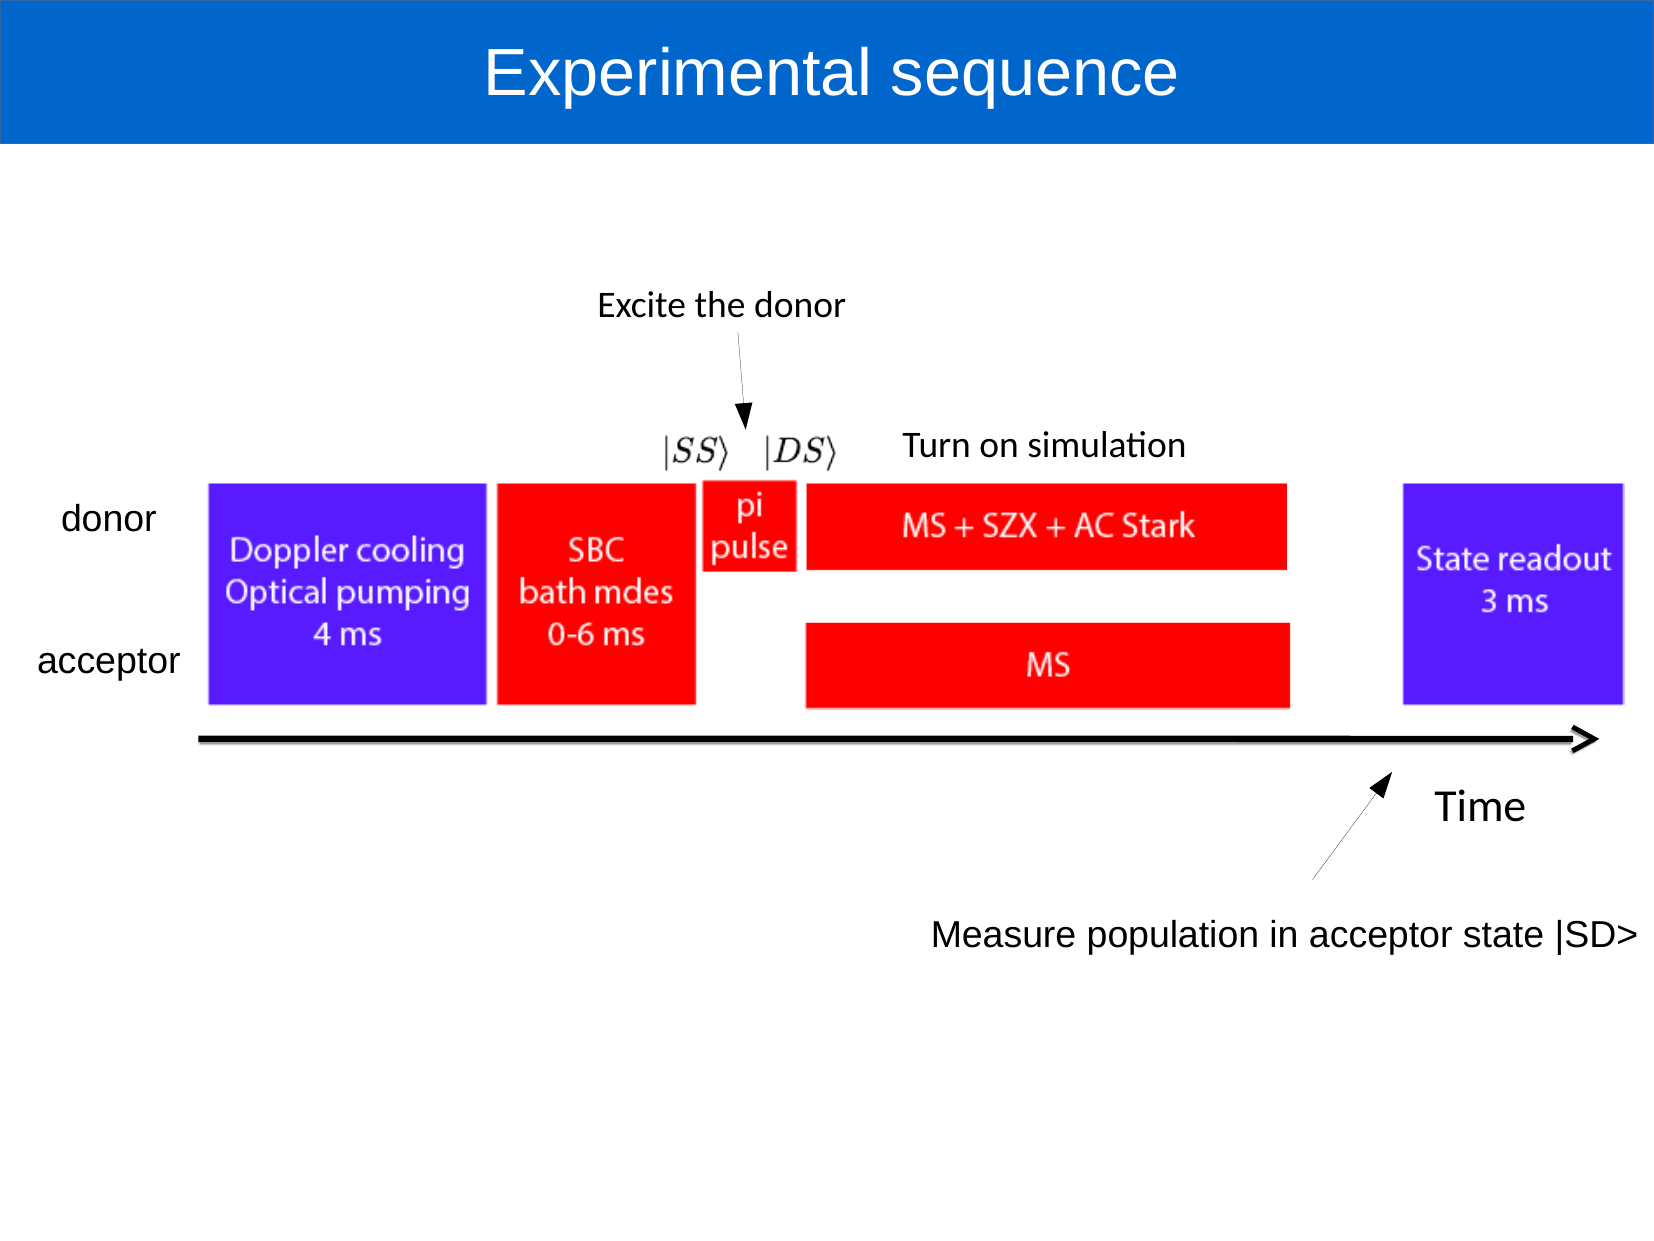

# Experimental sequence
Excite the donor
Turn on simulation
donor
acceptor
Time
Measure population in acceptor state |SD>